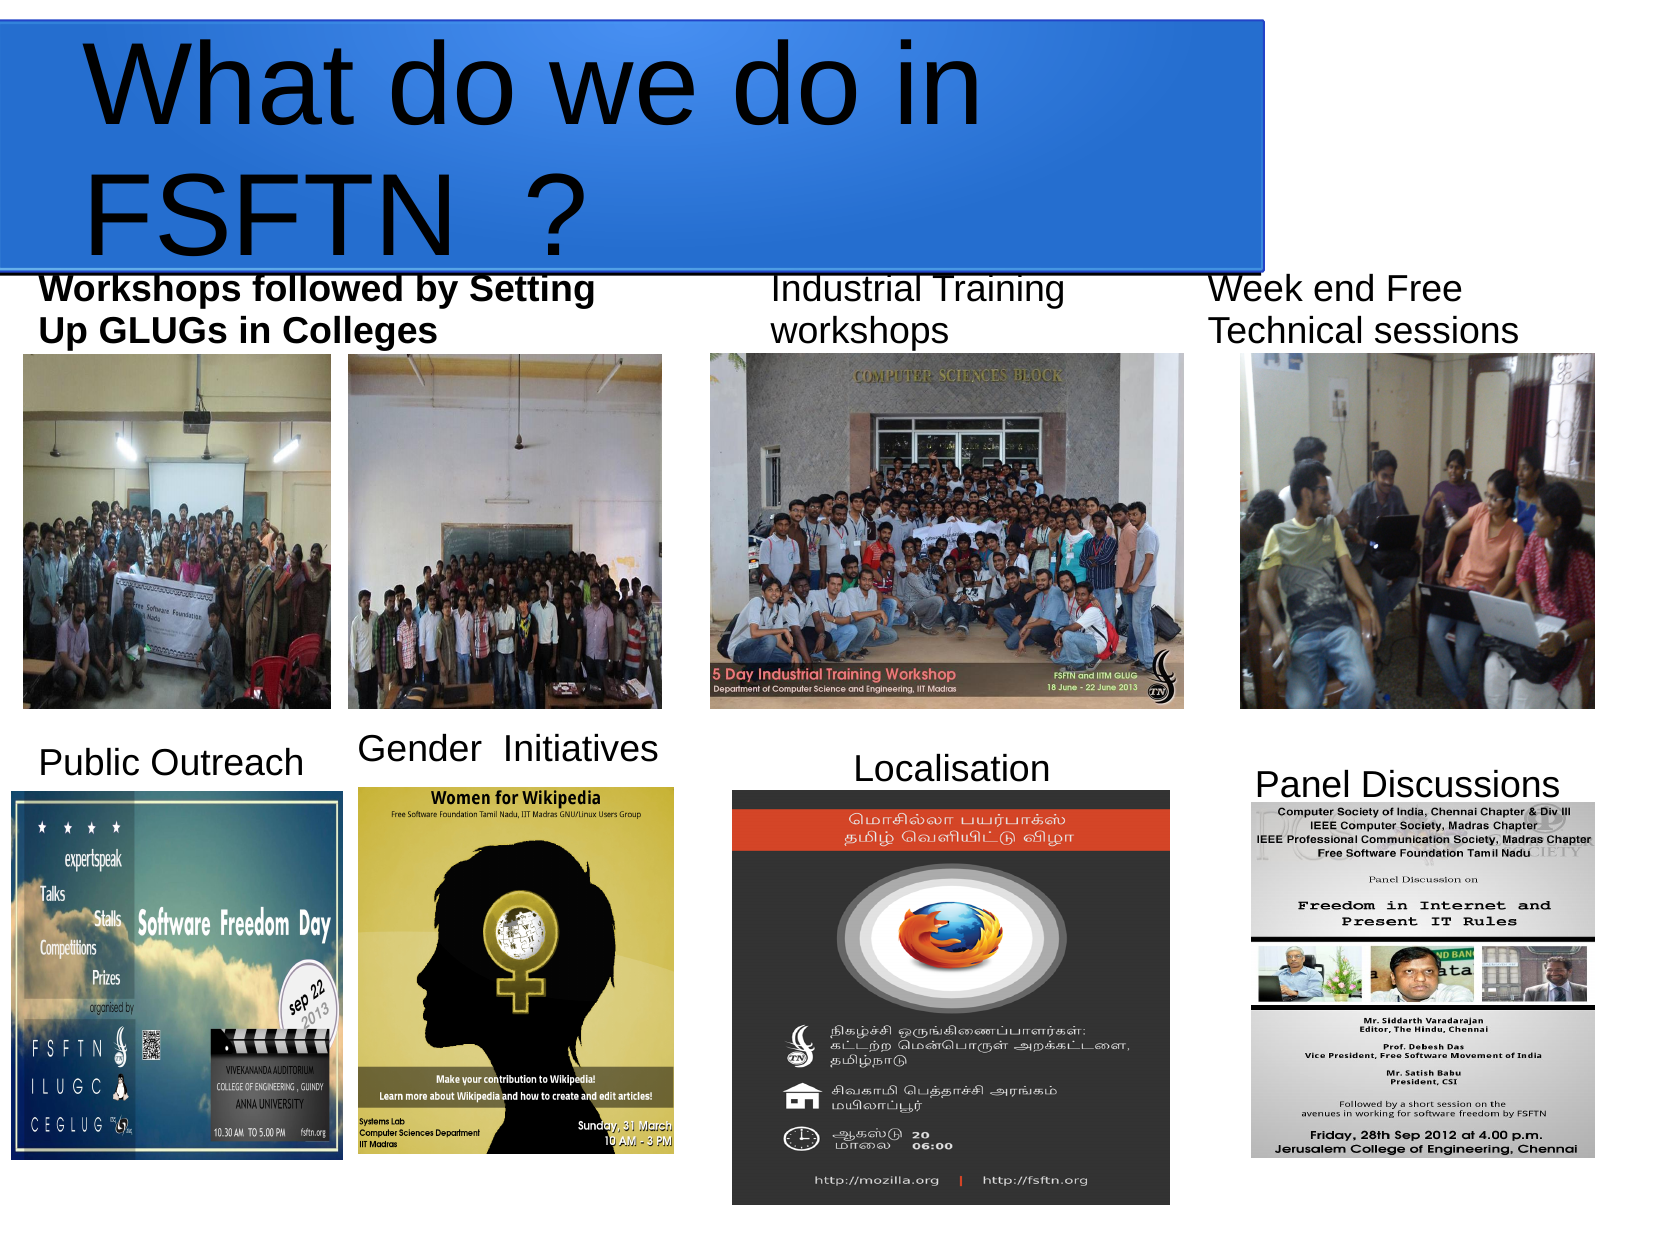

# What do we do in FSFTN ?
Workshops followed by Setting
Up GLUGs in Colleges
Industrial Training workshops
Week end Free Technical sessions
Gender Initiatives
Public Outreach
Localisation
Panel Discussions